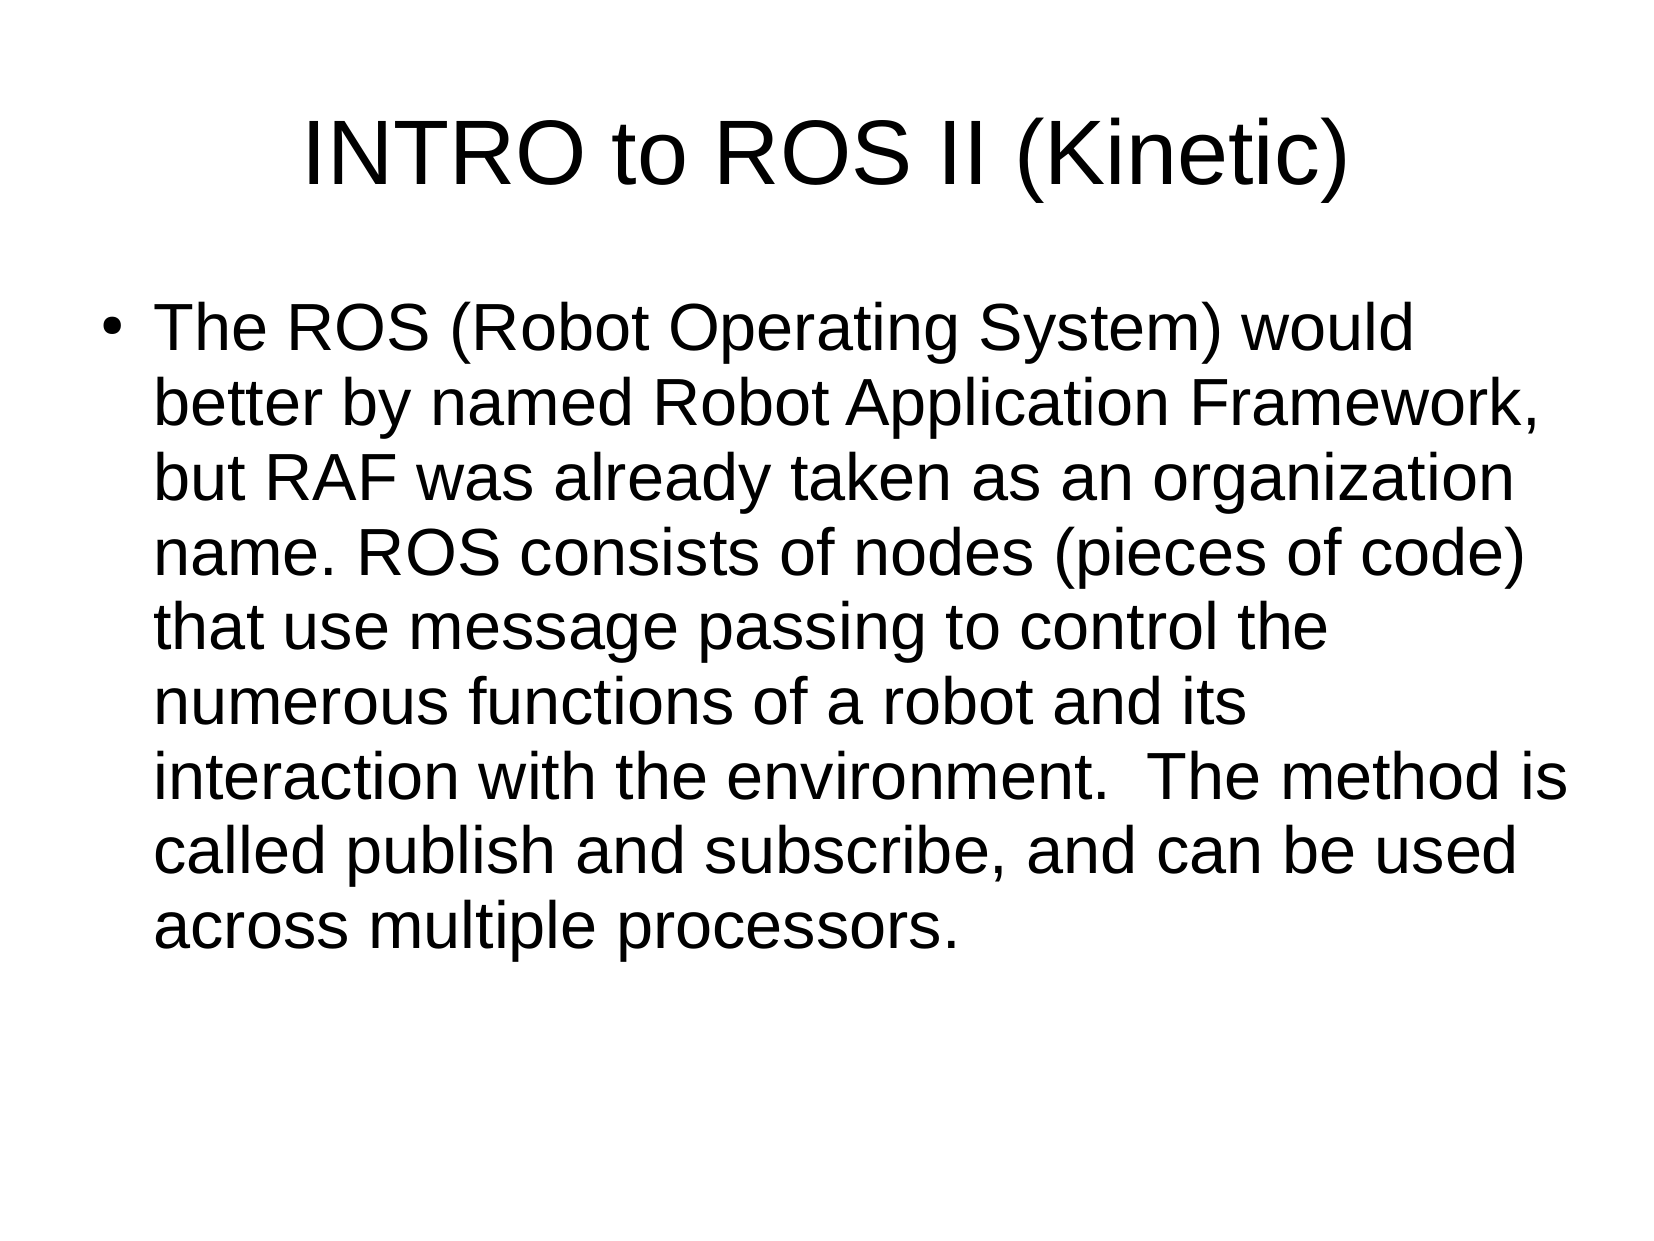

# INTRO to ROS II (Kinetic)
The ROS (Robot Operating System) would better by named Robot Application Framework, but RAF was already taken as an organization name. ROS consists of nodes (pieces of code) that use message passing to control the numerous functions of a robot and its interaction with the environment. The method is called publish and subscribe, and can be used across multiple processors.